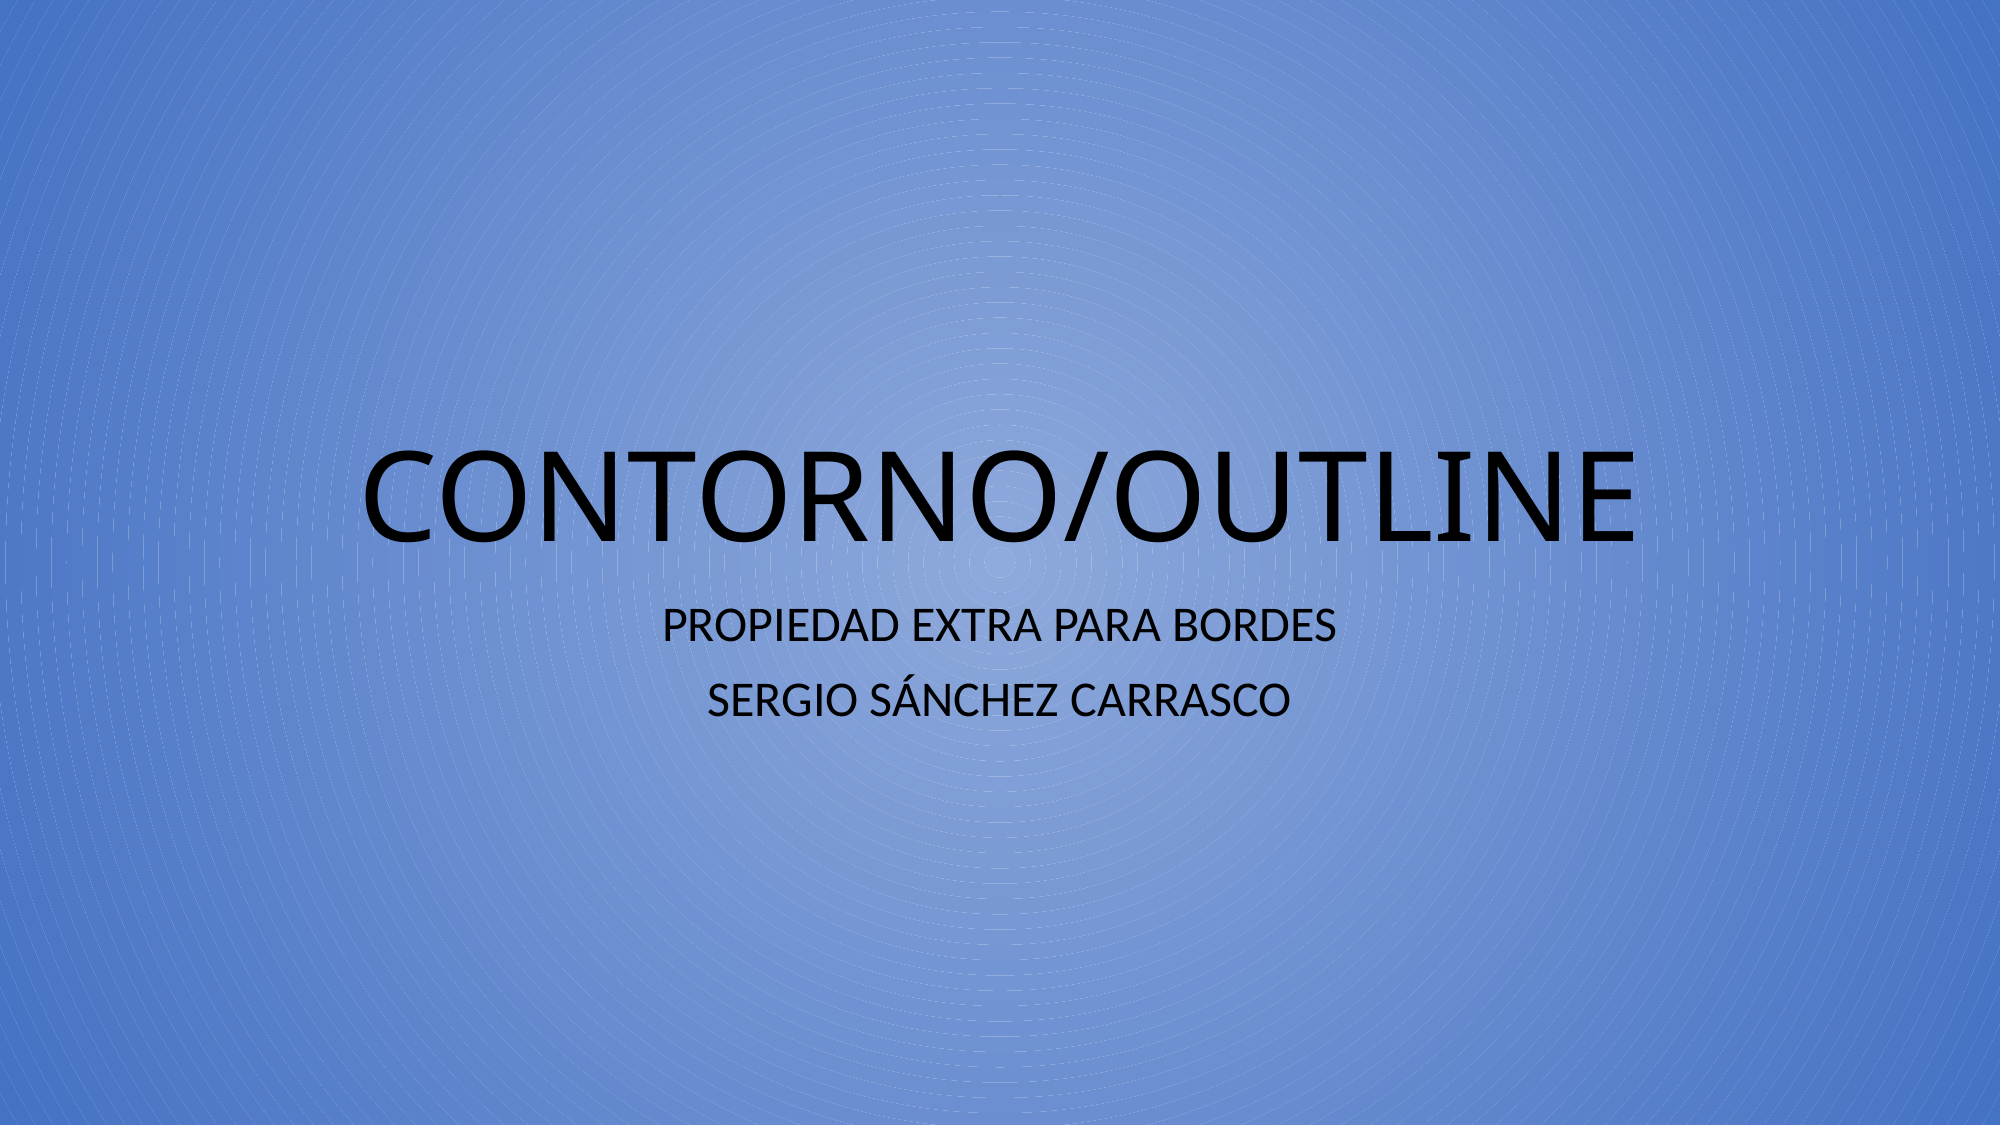

# CONTORNO/OUTLINE
PROPIEDAD EXTRA PARA BORDES
SERGIO SÁNCHEZ CARRASCO